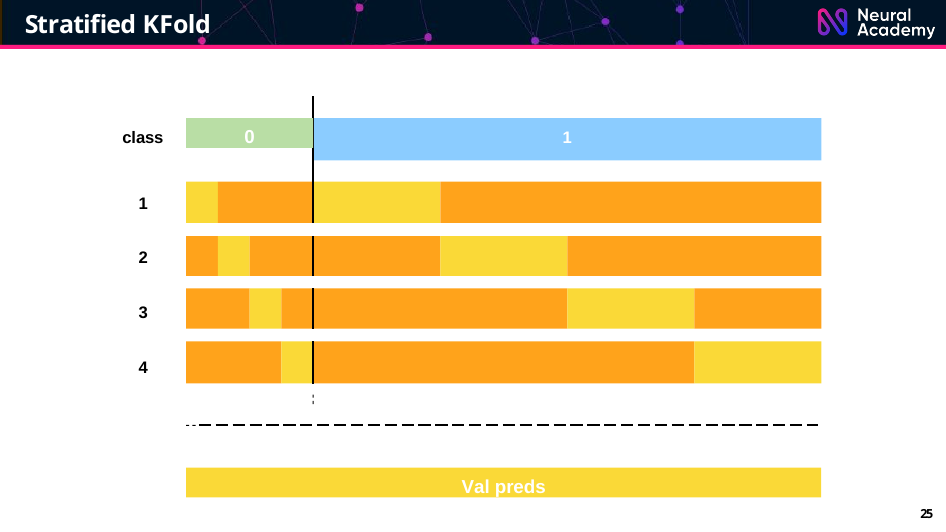

Stratiﬁed KFold
0
1
class
1
2
3
4
Val preds